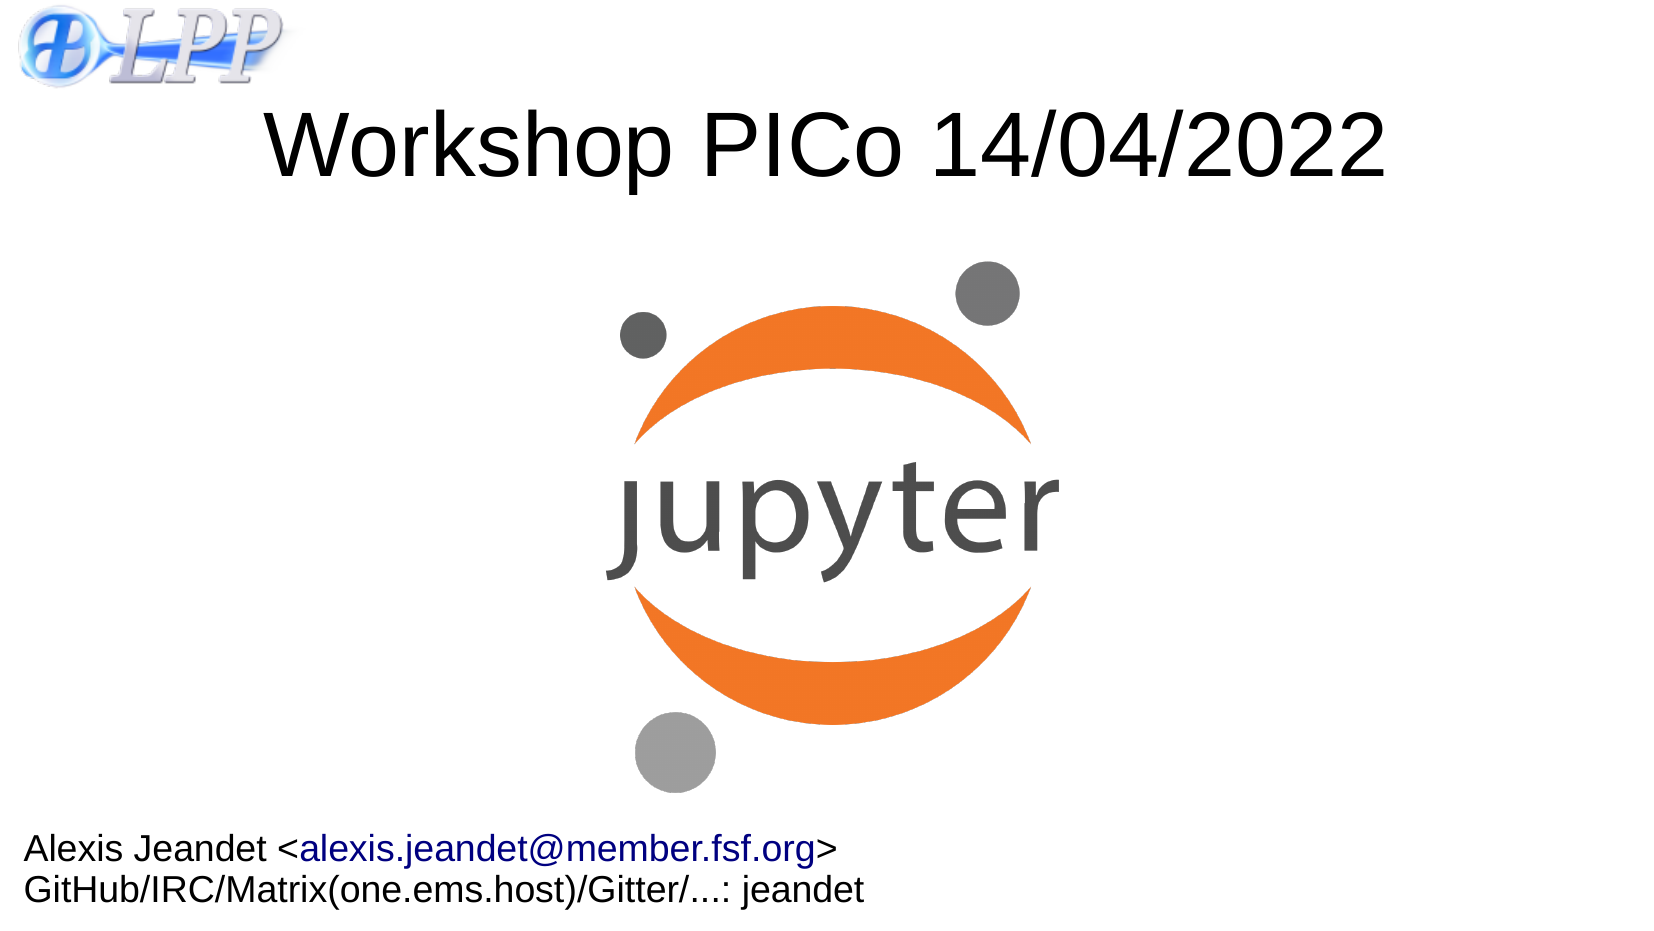

# Workshop PICo 14/04/2022
Alexis Jeandet <alexis.jeandet@member.fsf.org>
GitHub/IRC/Matrix(one.ems.host)/Gitter/...: jeandet